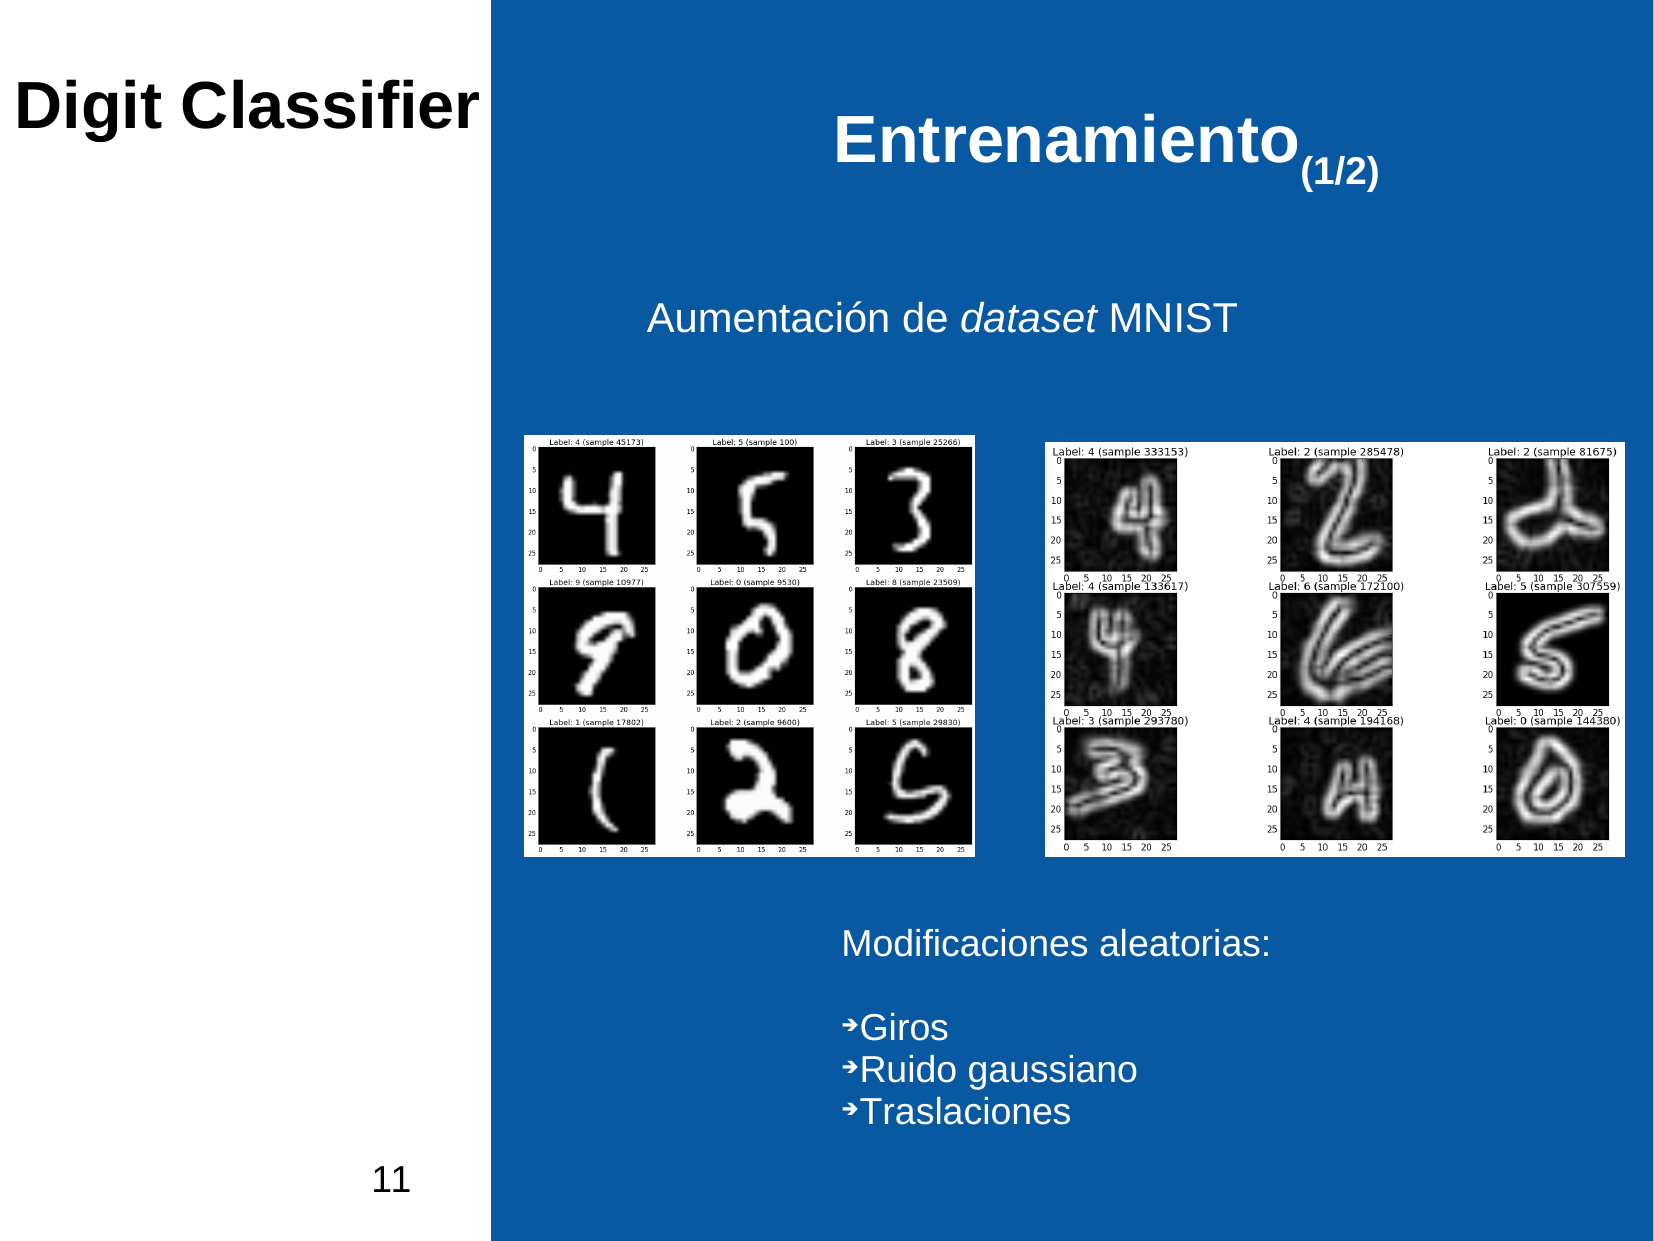

Digit Classifier
# Entrenamiento(1/2)
Aumentación de dataset MNIST
Modificaciones aleatorias:
Giros
Ruido gaussiano
Traslaciones